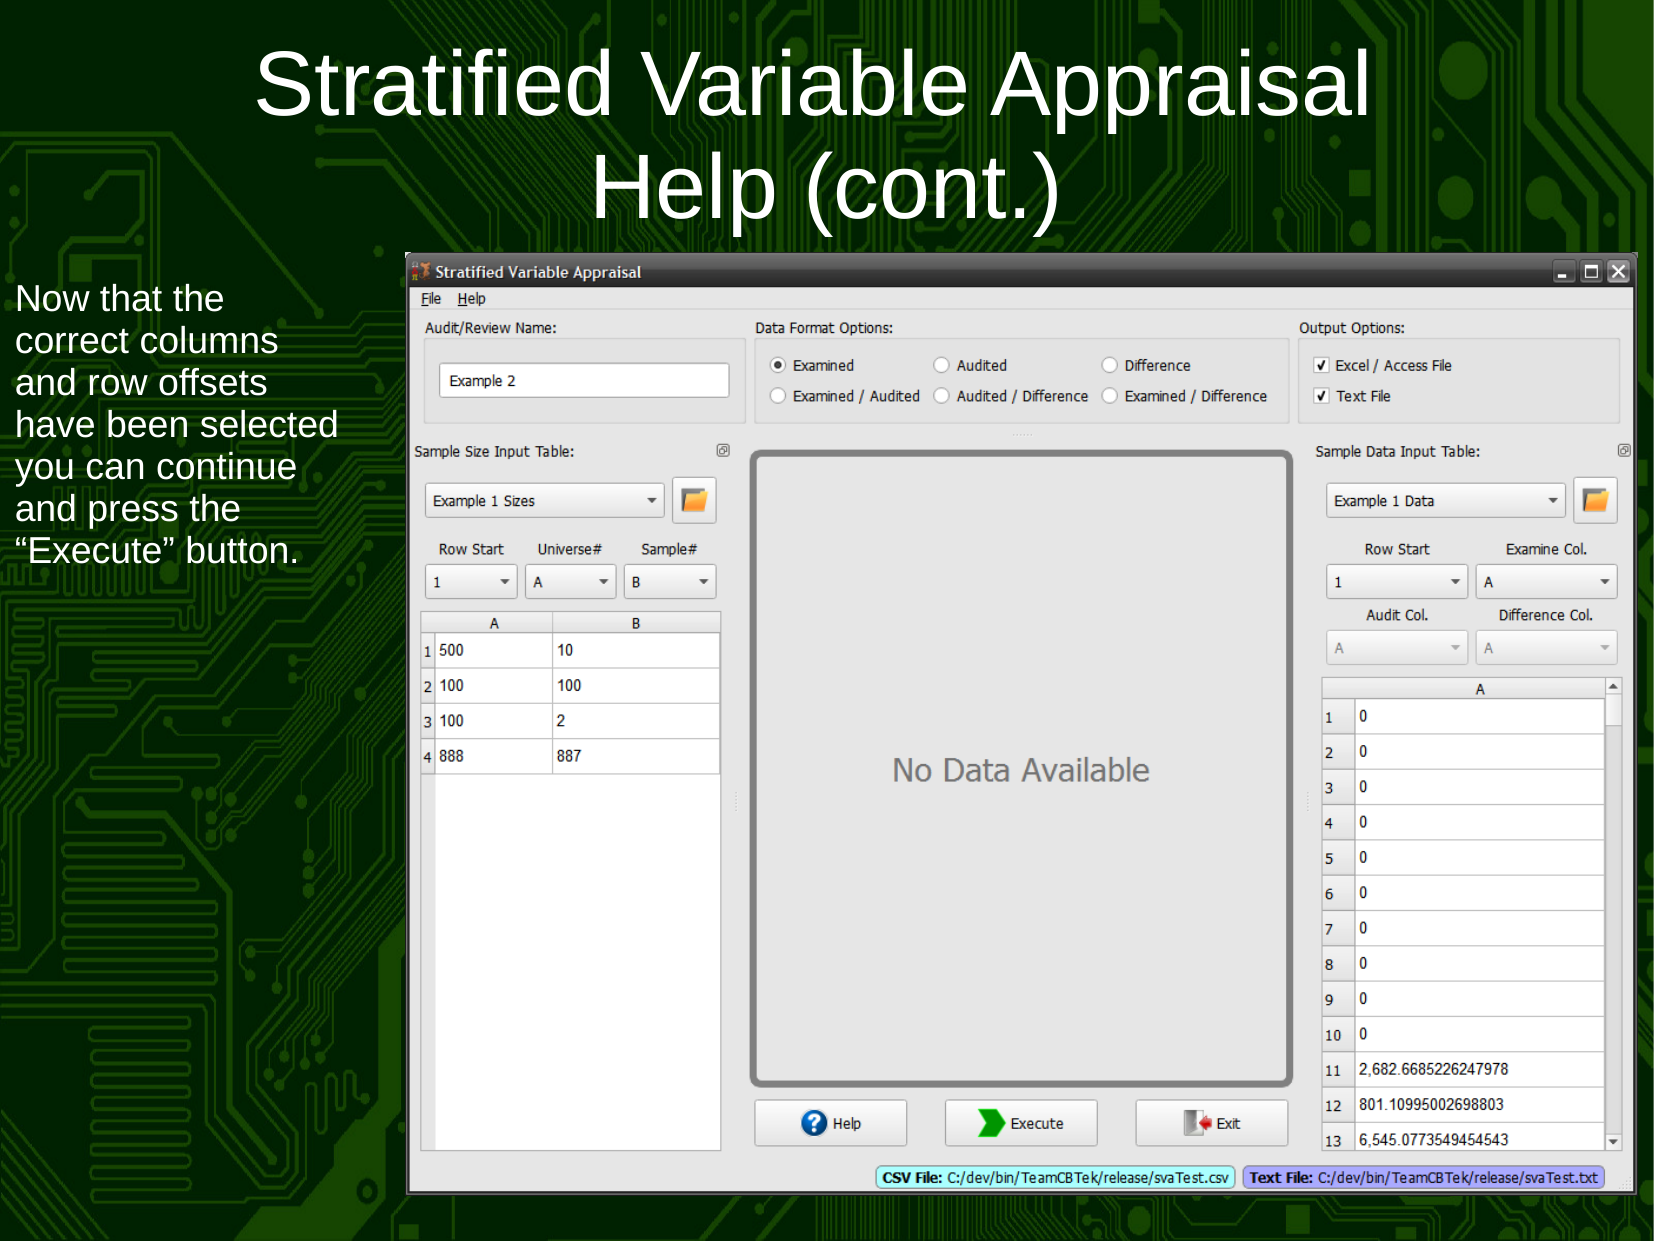

# Stratified Variable Appraisal Help (cont.)
Now that the correct columns and row offsets have been selected you can continue and press the “Execute” button.